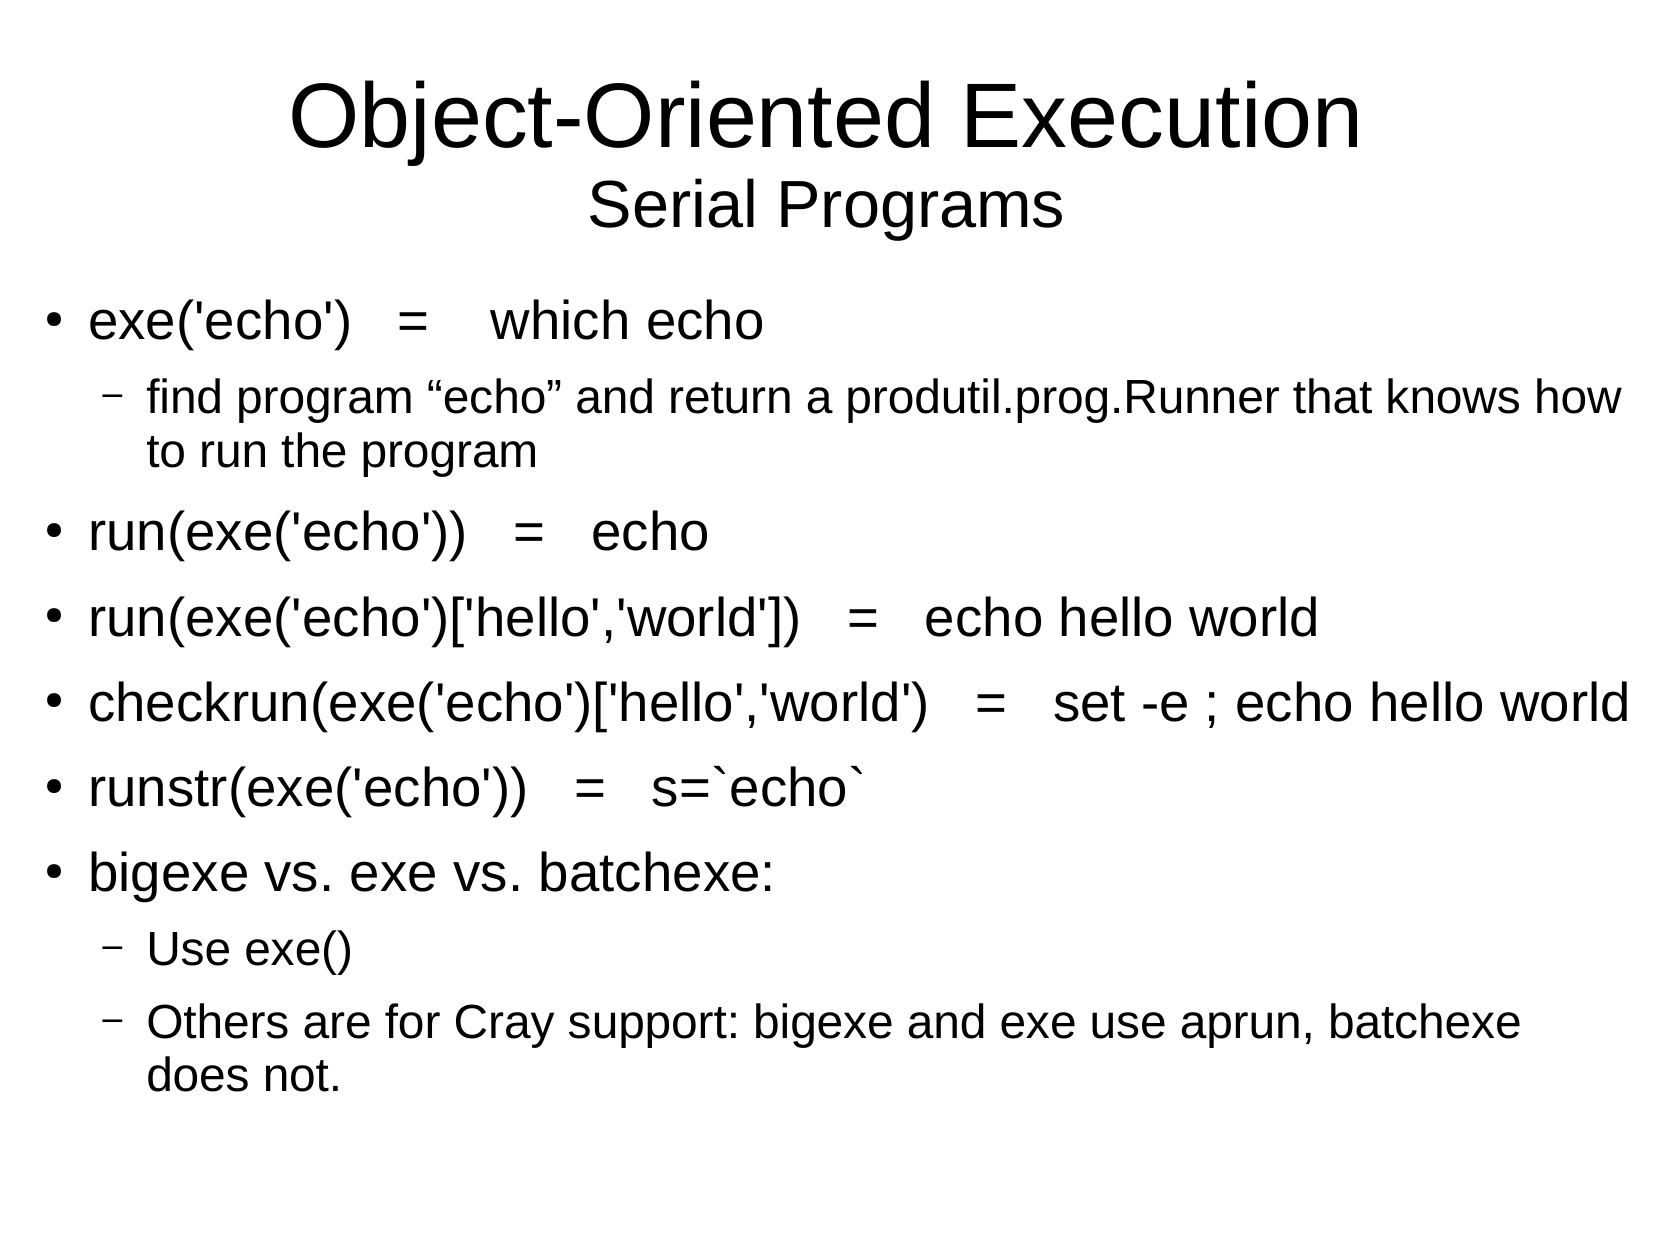

# Object-Oriented Execution Serial Programs
exe('echo') = which echo
find program “echo” and return a produtil.prog.Runner that knows how to run the program
run(exe('echo')) = echo
run(exe('echo')['hello','world']) = echo hello world
checkrun(exe('echo')['hello','world') = set -e ; echo hello world
runstr(exe('echo')) = s=`echo`
bigexe vs. exe vs. batchexe:
Use exe()
Others are for Cray support: bigexe and exe use aprun, batchexe does not.